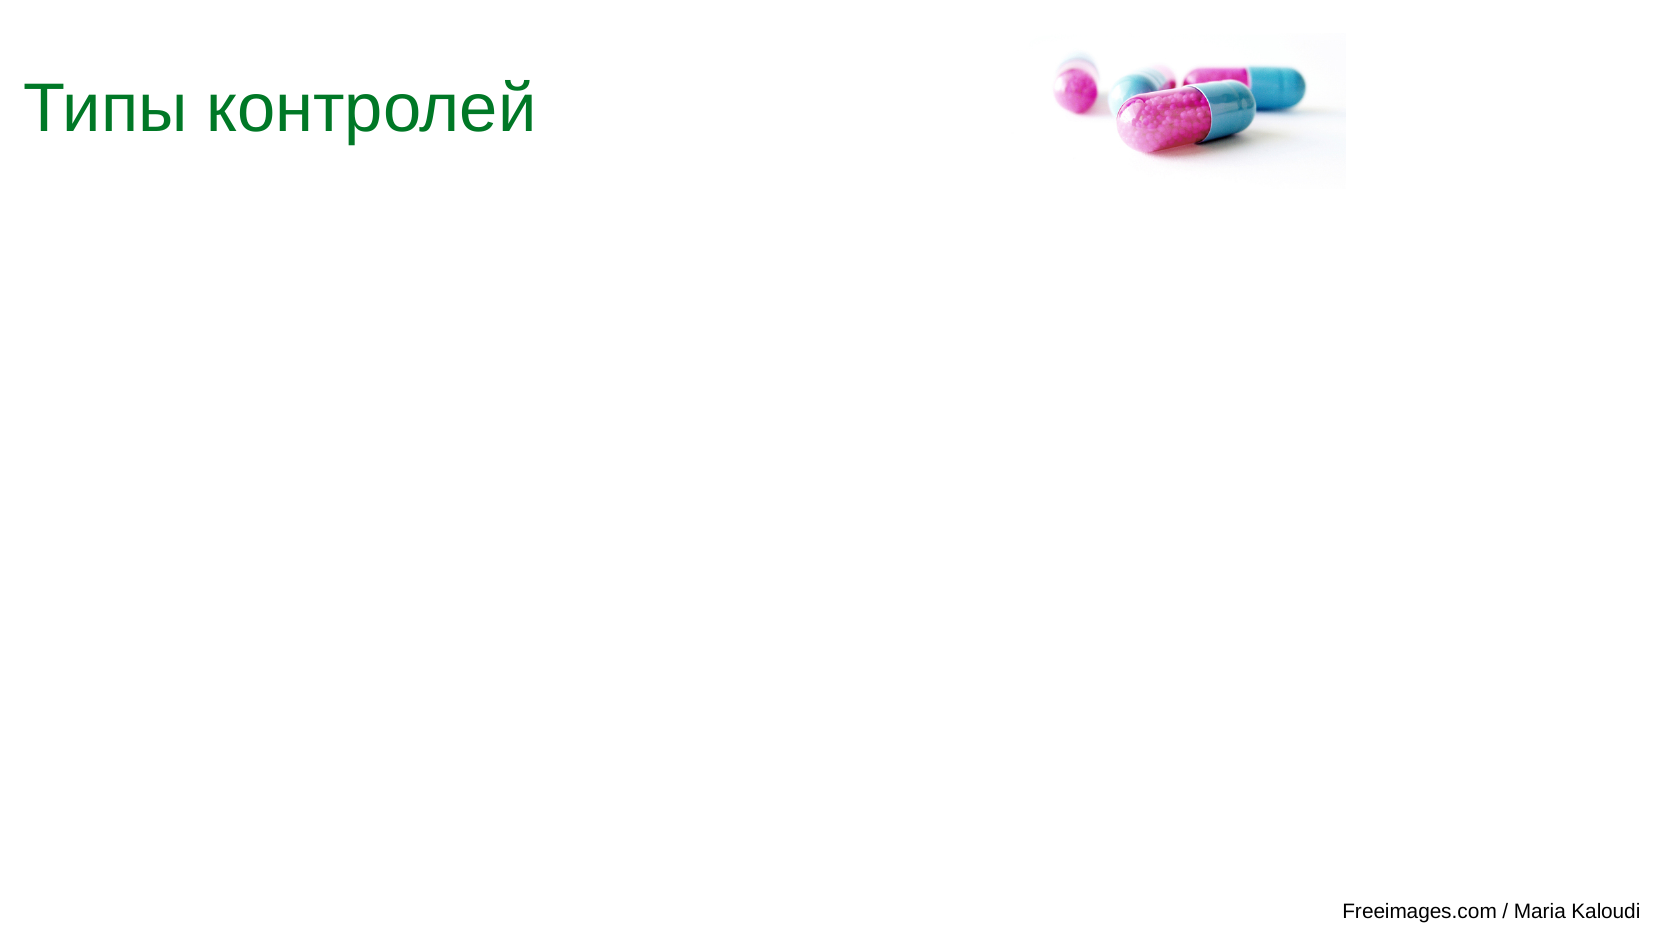

# Типы контролей
Freeimages.com / Maria Kaloudi